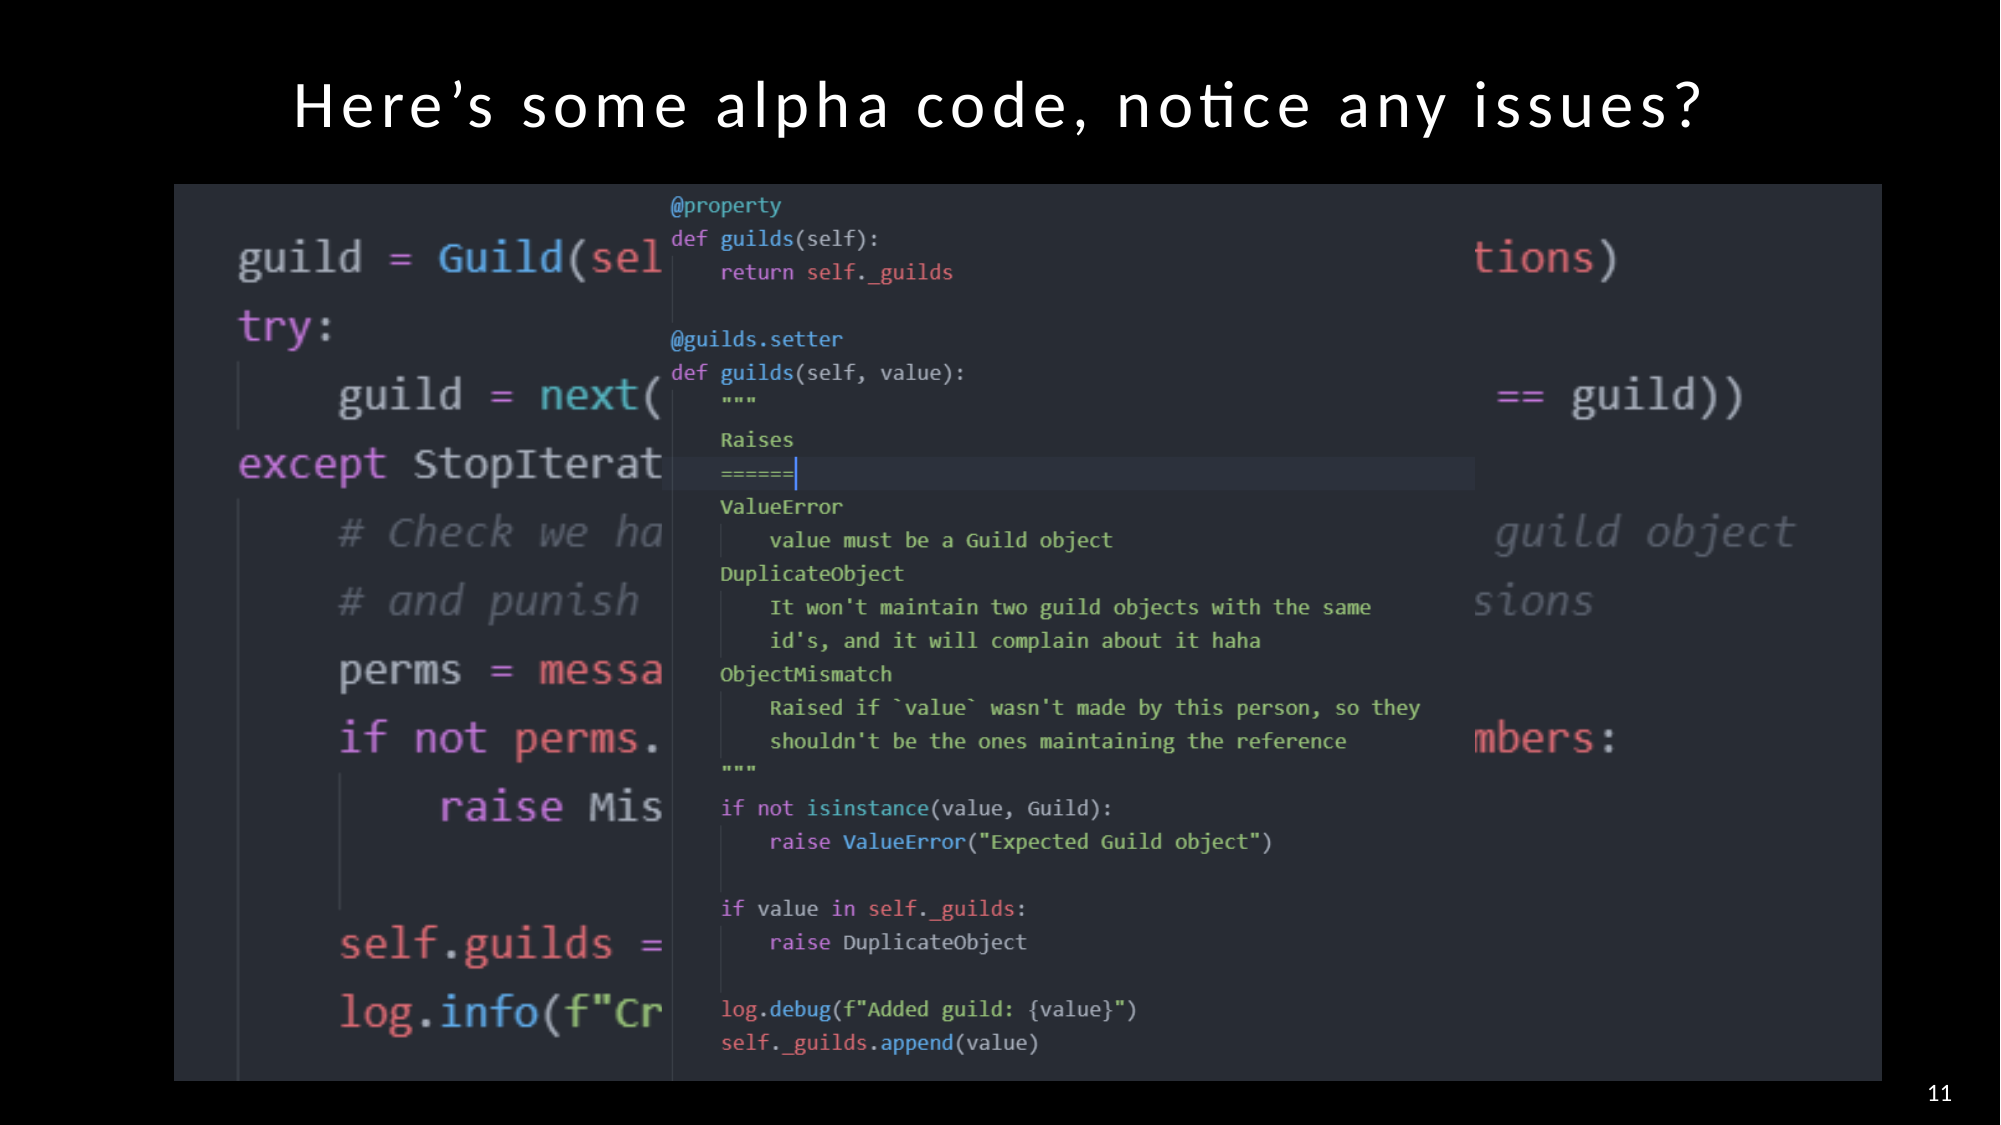

# Here’s some alpha code, notice any issues?